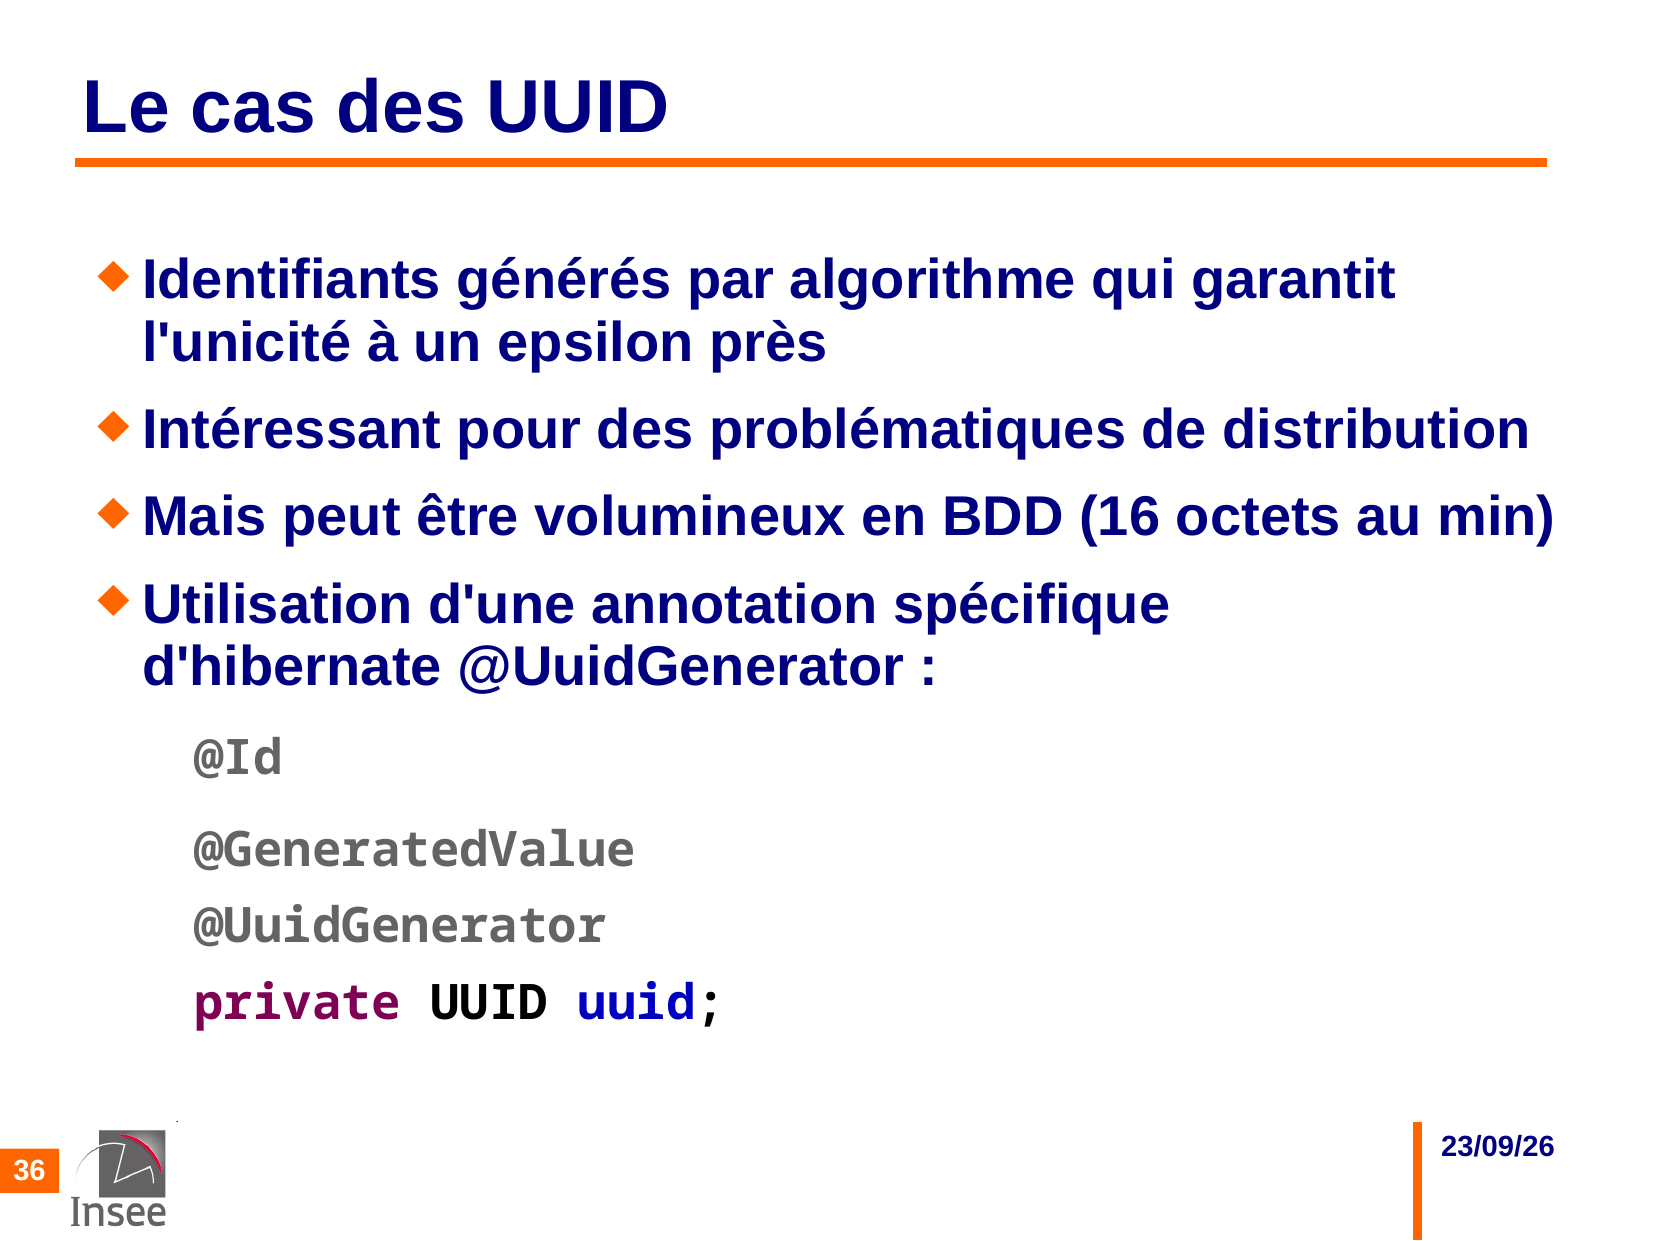

# Le cas des UUID
Identifiants générés par algorithme qui garantit l'unicité à un epsilon près
Intéressant pour des problématiques de distribution
Mais peut être volumineux en BDD (16 octets au min)
Utilisation d'une annotation spécifique d'hibernate @UuidGenerator :
 	@Id
 	@GeneratedValue
 	@UuidGenerator
 	private UUID uuid;
36